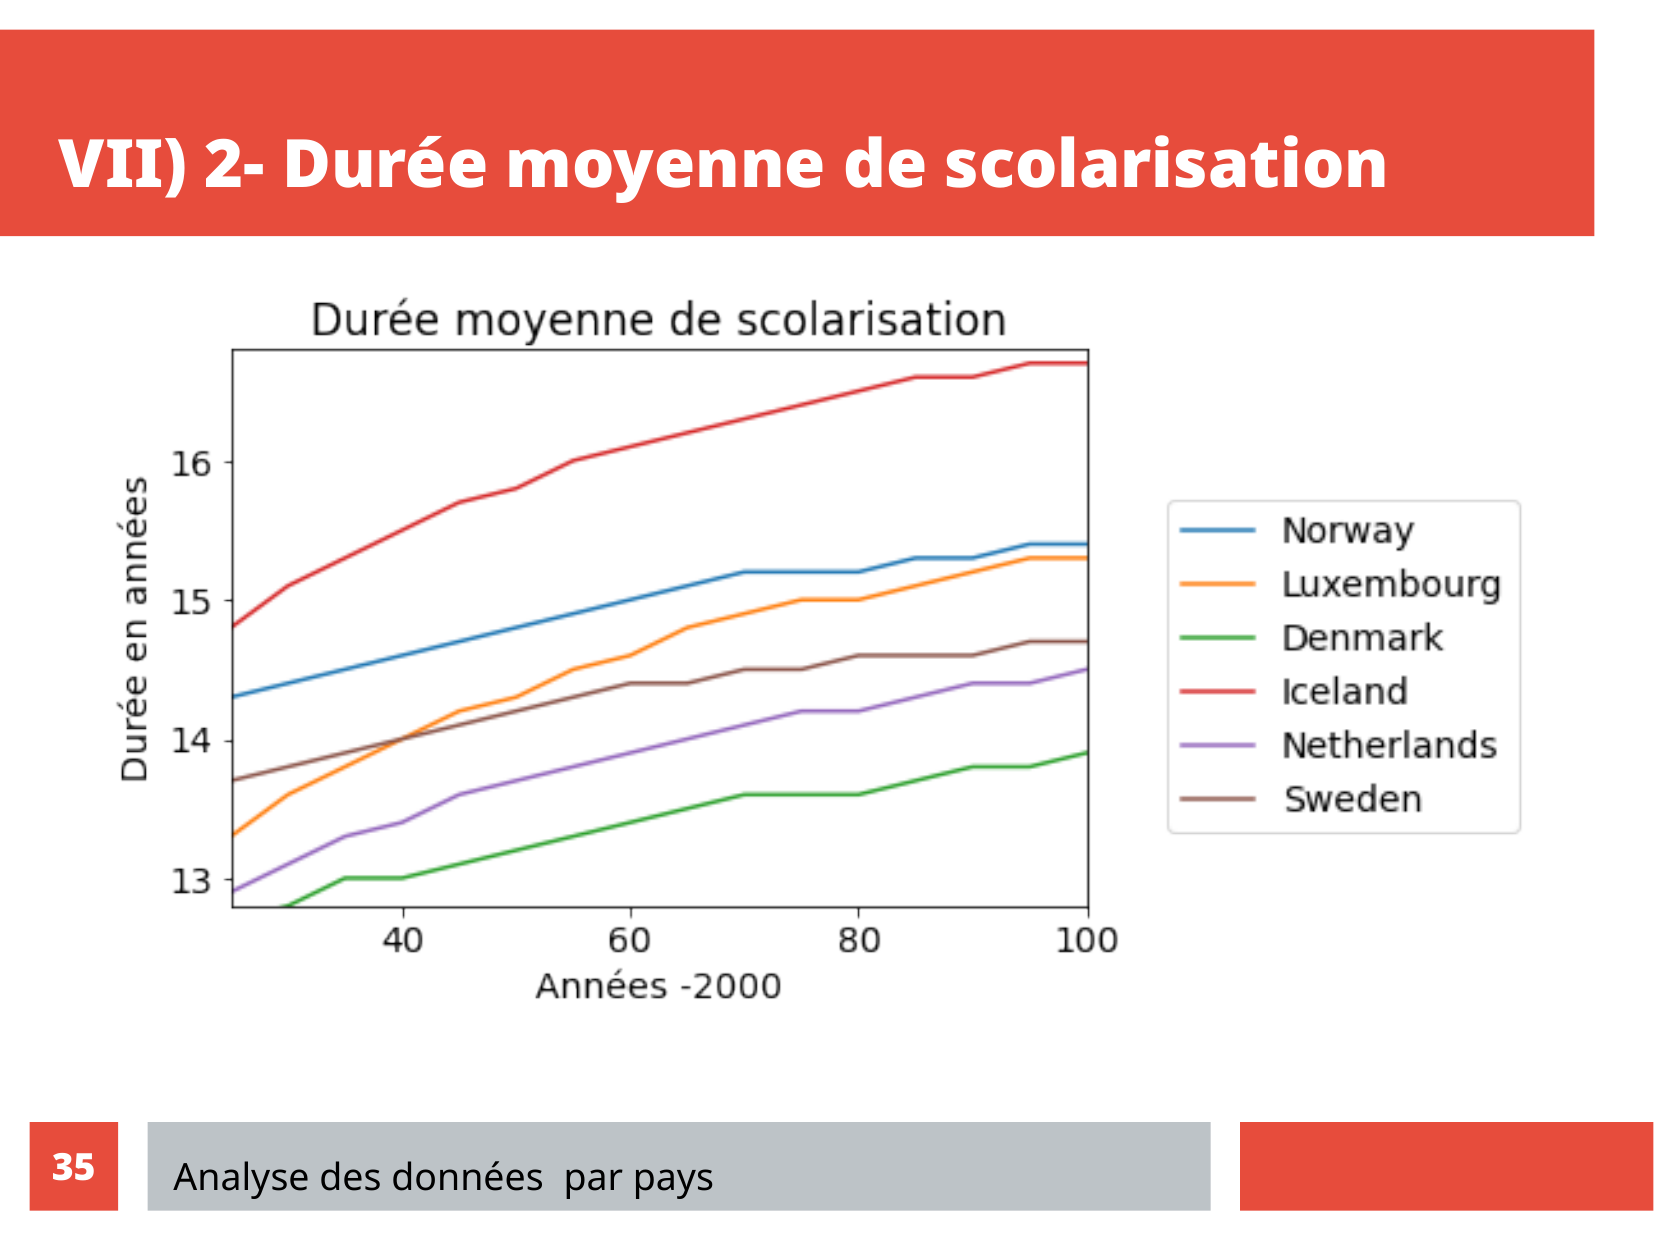

# VII) 2- Durée moyenne de scolarisation
35
Analyse des données par pays